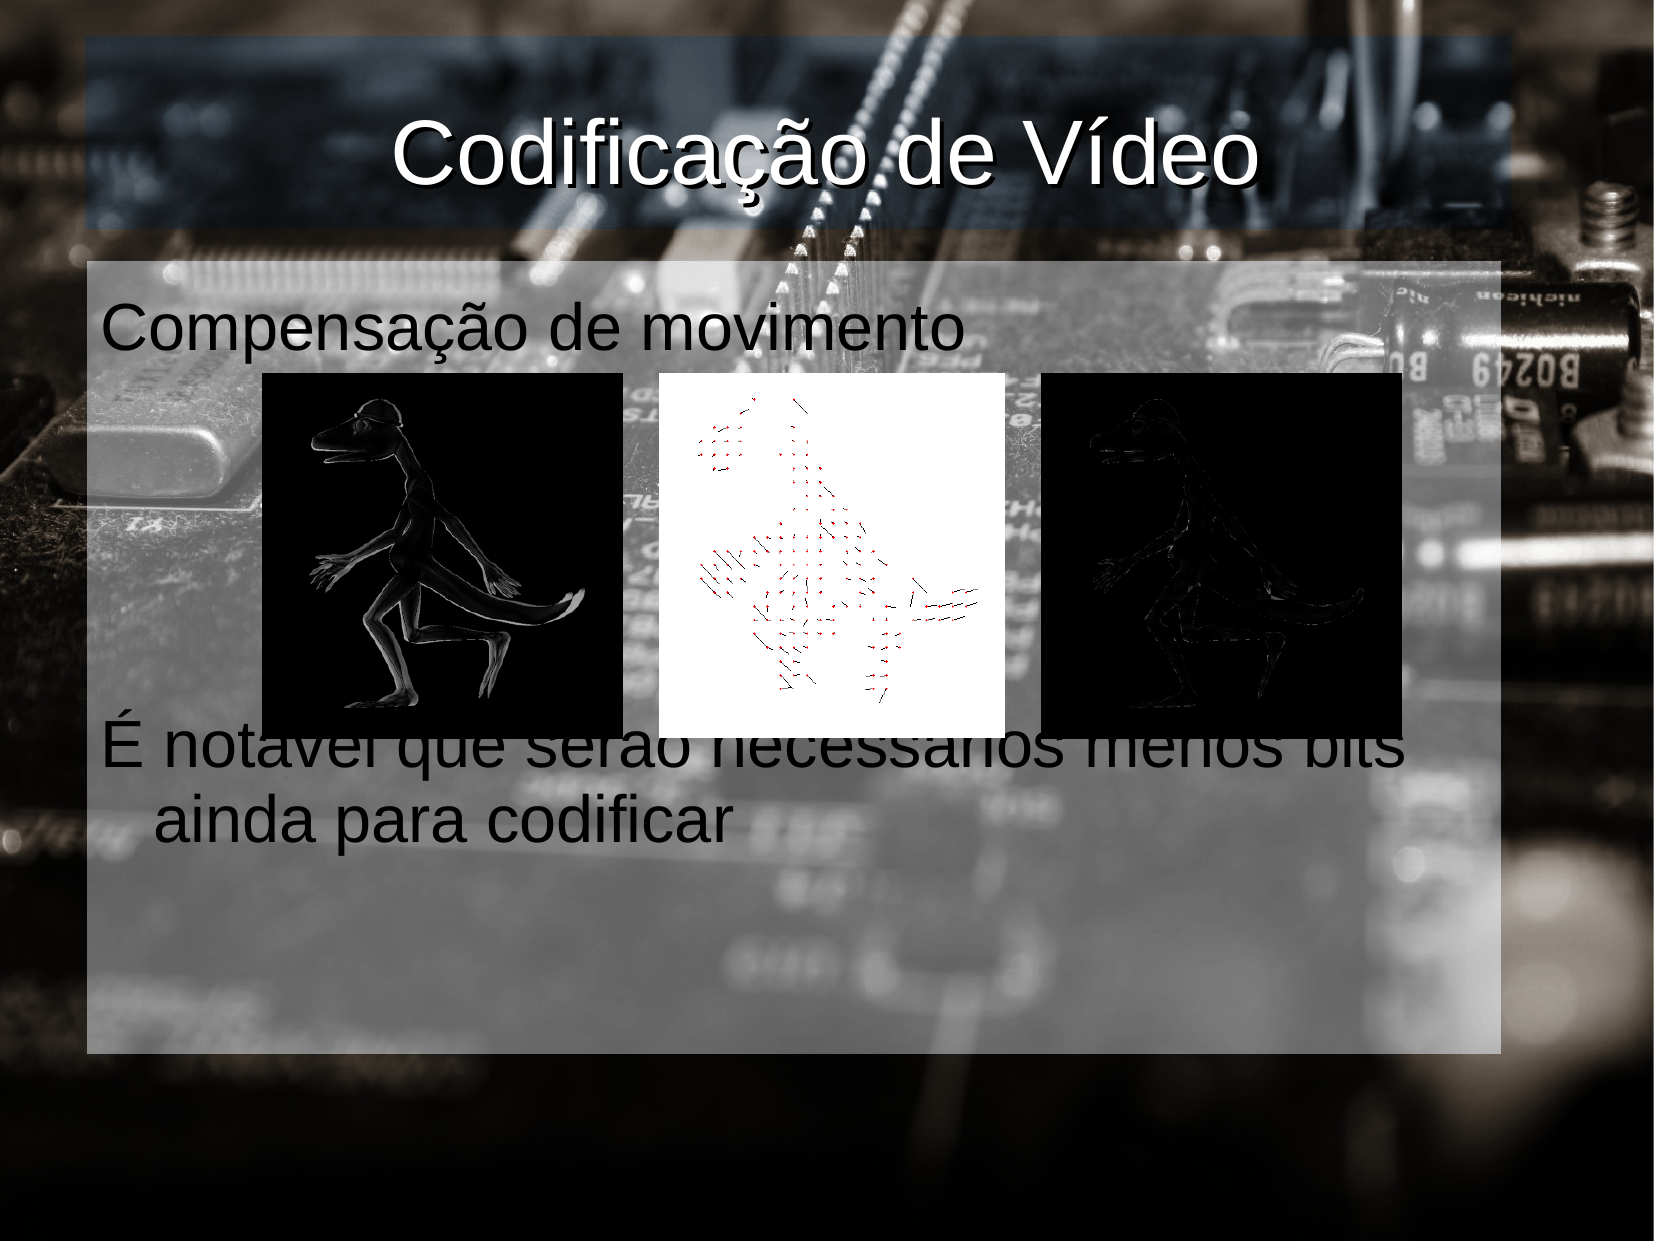

# Codificação de Vídeo
Compensação de movimento
É notável que serao necessários menos bits ainda para codificar